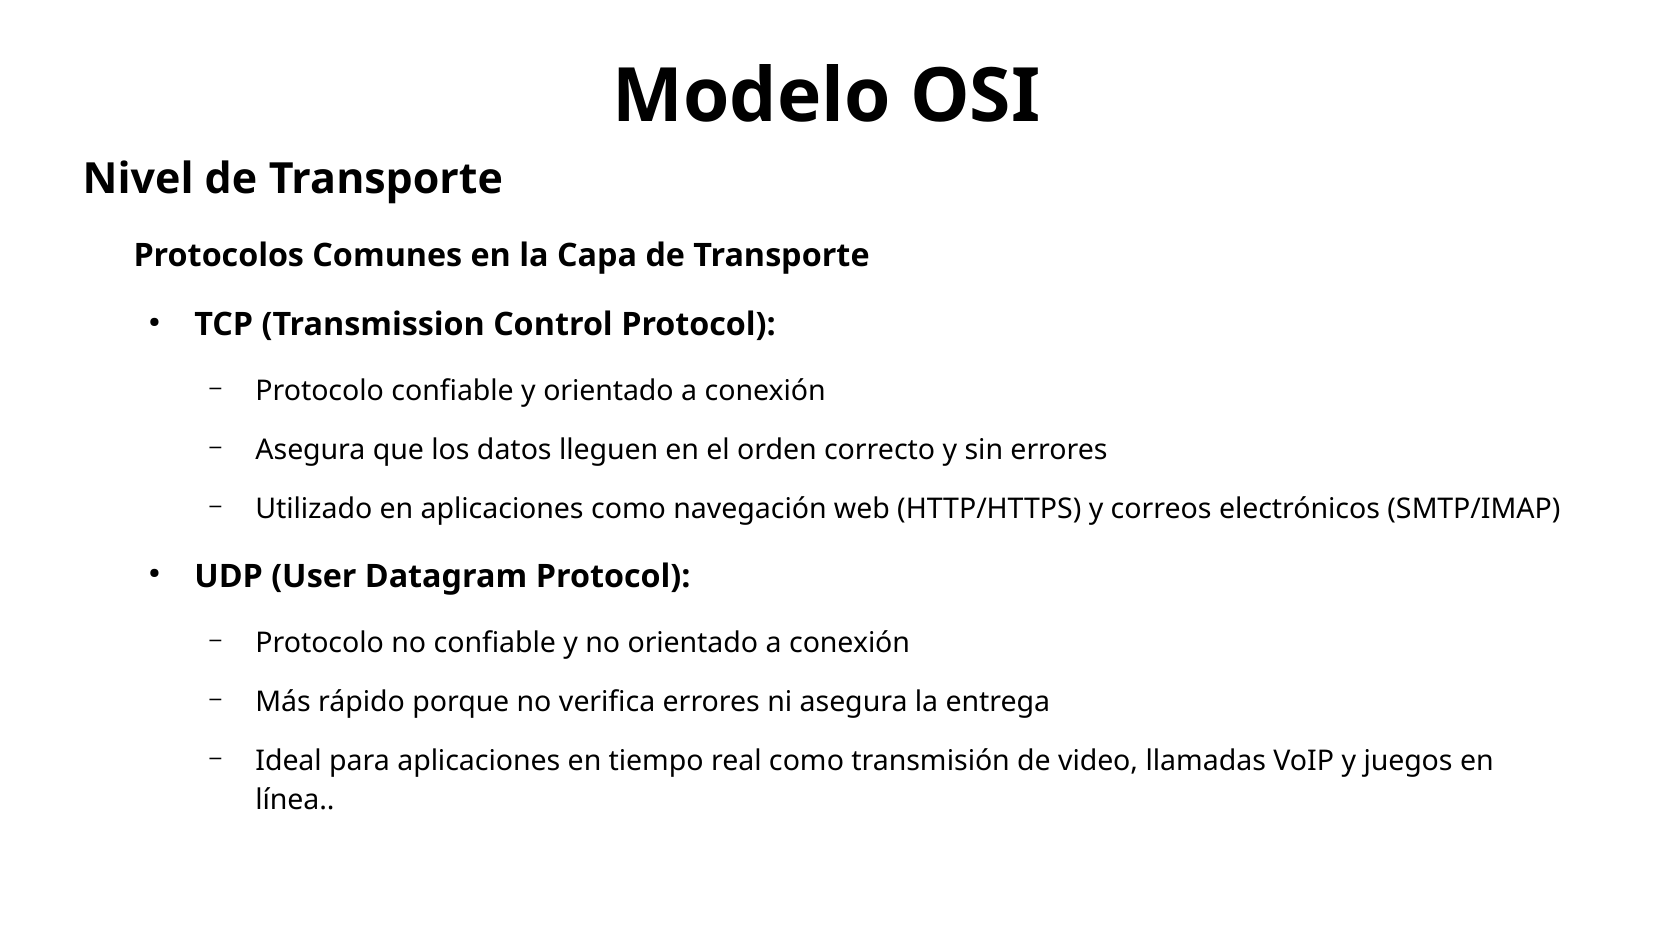

# Modelo OSI
Nivel de Transporte
Protocolos Comunes en la Capa de Transporte
TCP (Transmission Control Protocol):
Protocolo confiable y orientado a conexión
Asegura que los datos lleguen en el orden correcto y sin errores
Utilizado en aplicaciones como navegación web (HTTP/HTTPS) y correos electrónicos (SMTP/IMAP)
UDP (User Datagram Protocol):
Protocolo no confiable y no orientado a conexión
Más rápido porque no verifica errores ni asegura la entrega
Ideal para aplicaciones en tiempo real como transmisión de video, llamadas VoIP y juegos en línea..